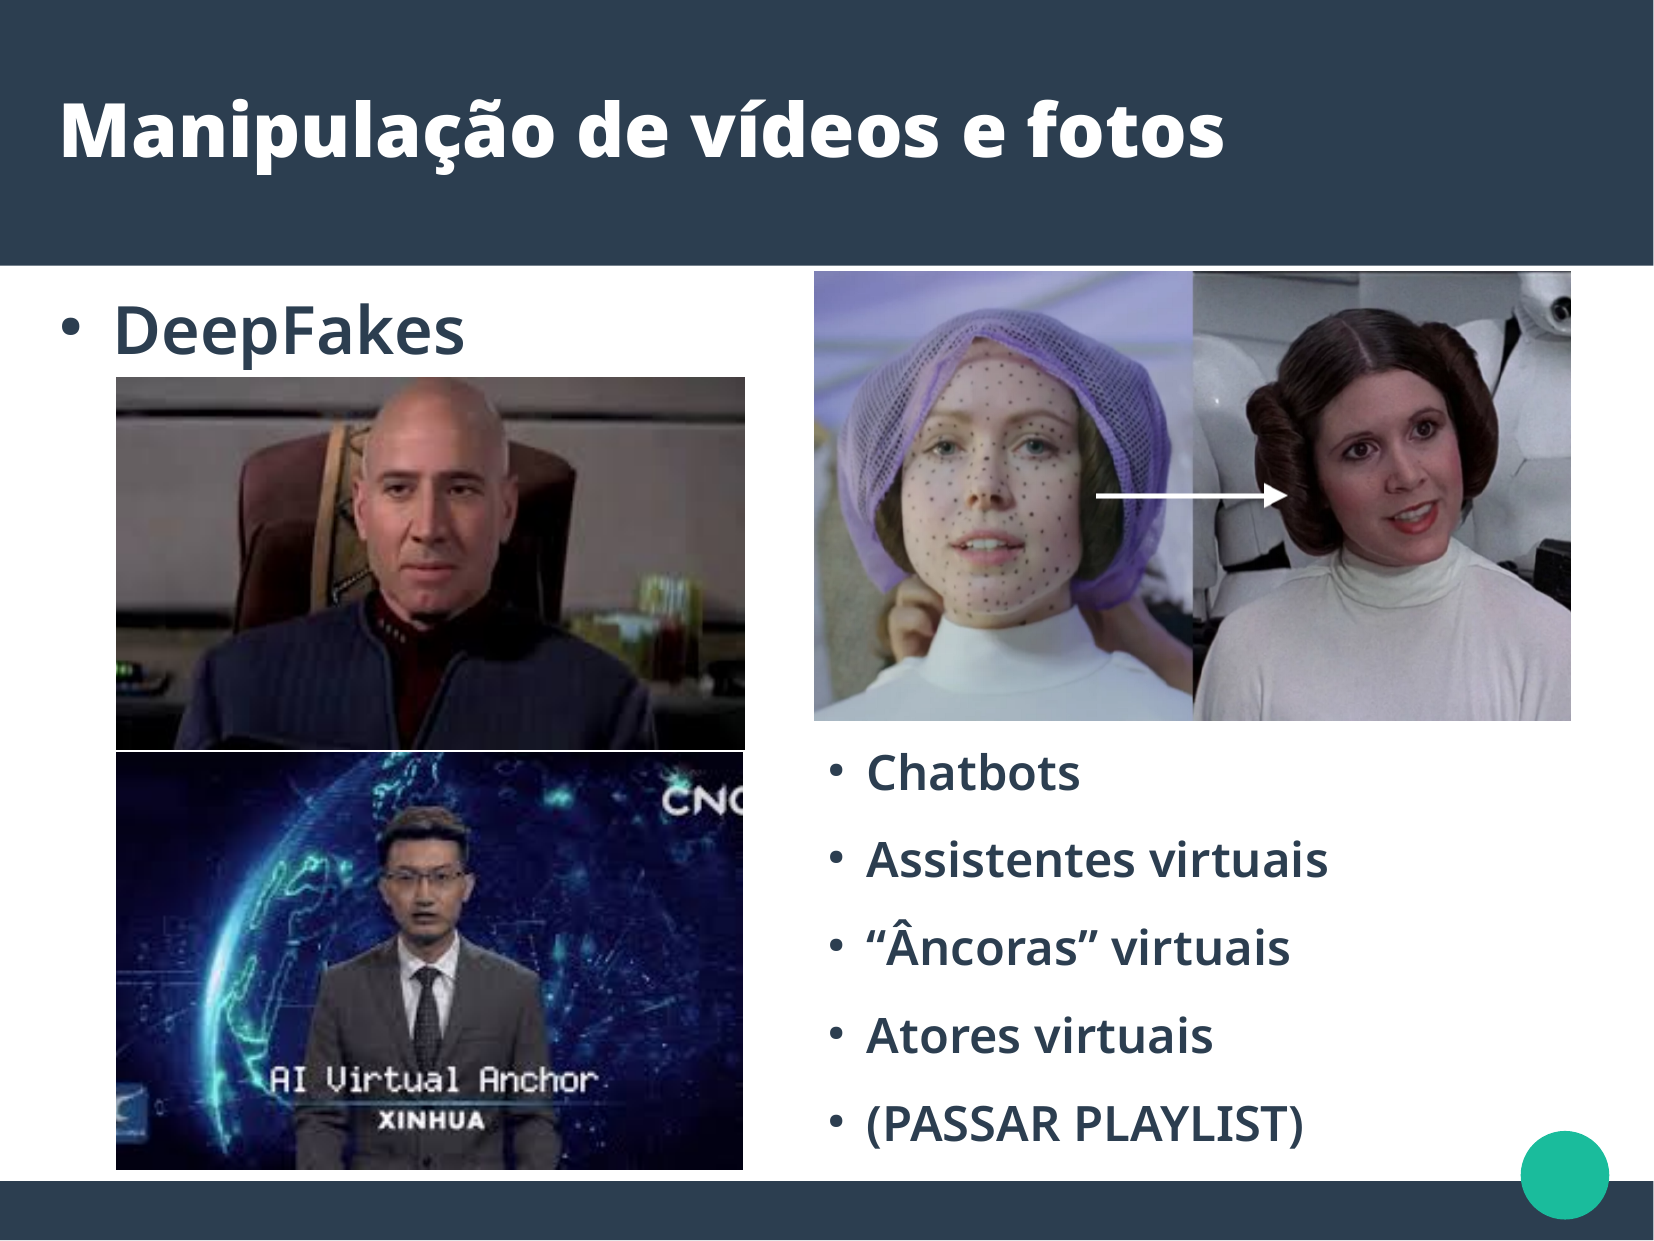

# Manipulação de vídeos e fotos
DeepFakes
Chatbots
Assistentes virtuais
“Âncoras” virtuais
Atores virtuais
(PASSAR PLAYLIST)